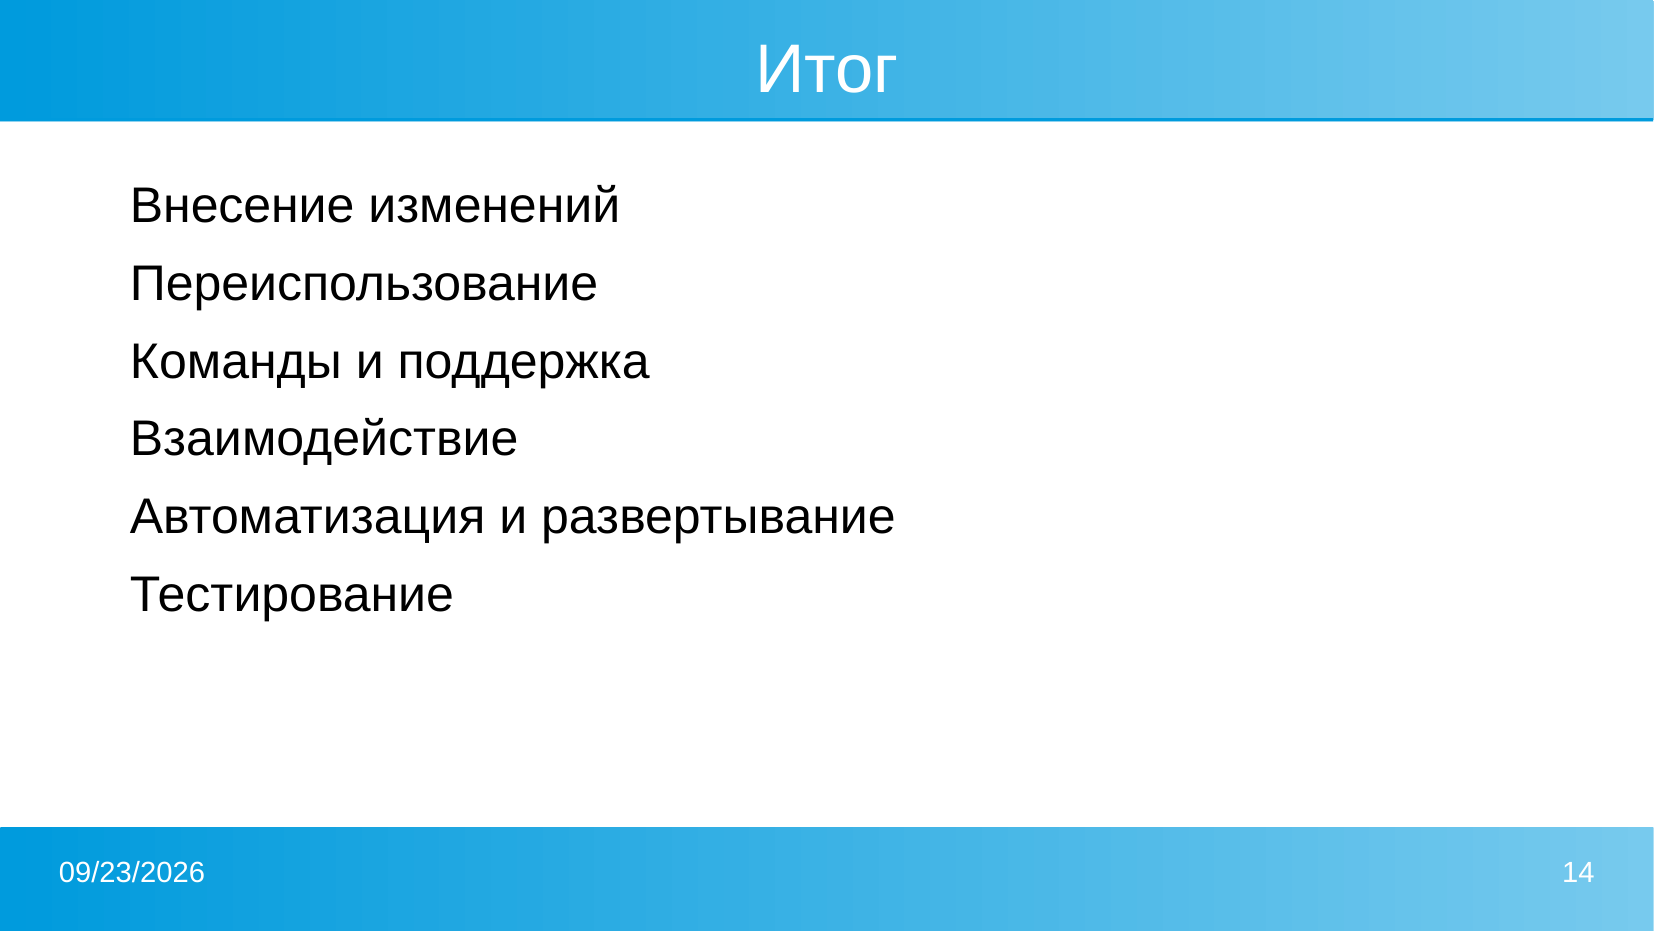

# Итог
Внесение изменений
Переиспользование
Команды и поддержка
Взаимодействие
Автоматизация и развертывание
Тестирование
14